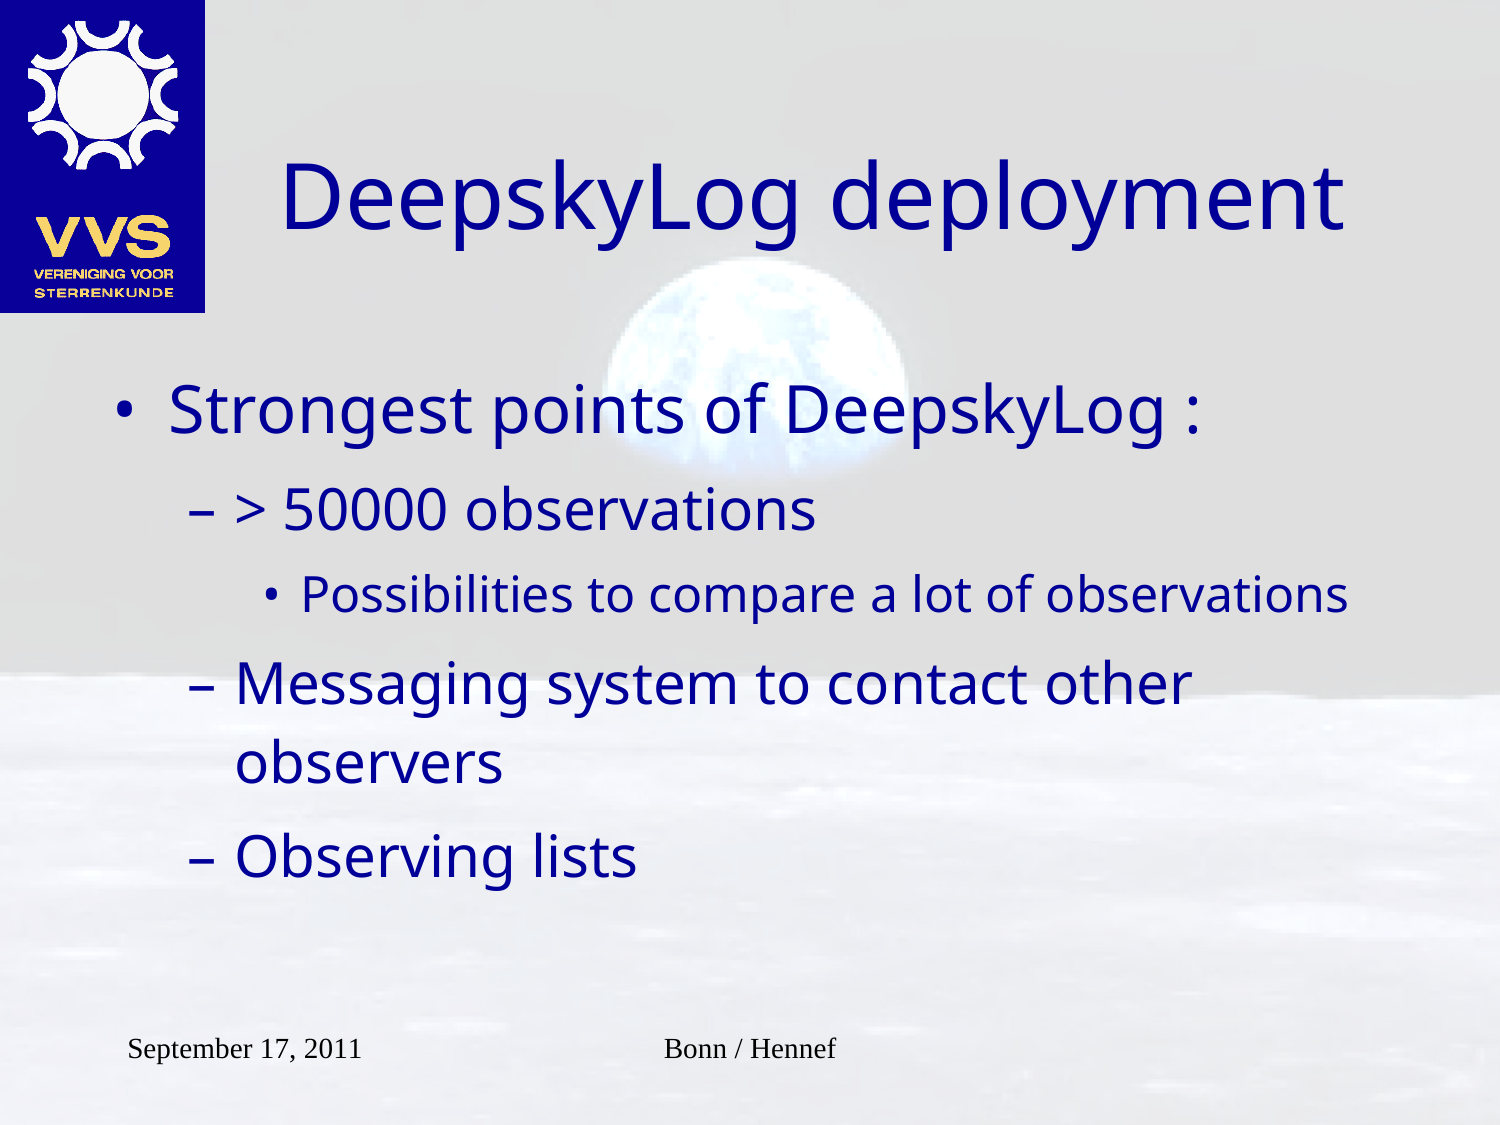

# DeepskyLog deployment
Strongest points of DeepskyLog :
> 50000 observations
Possibilities to compare a lot of observations
Messaging system to contact other observers
Observing lists
September 17, 2011
Bonn / Hennef